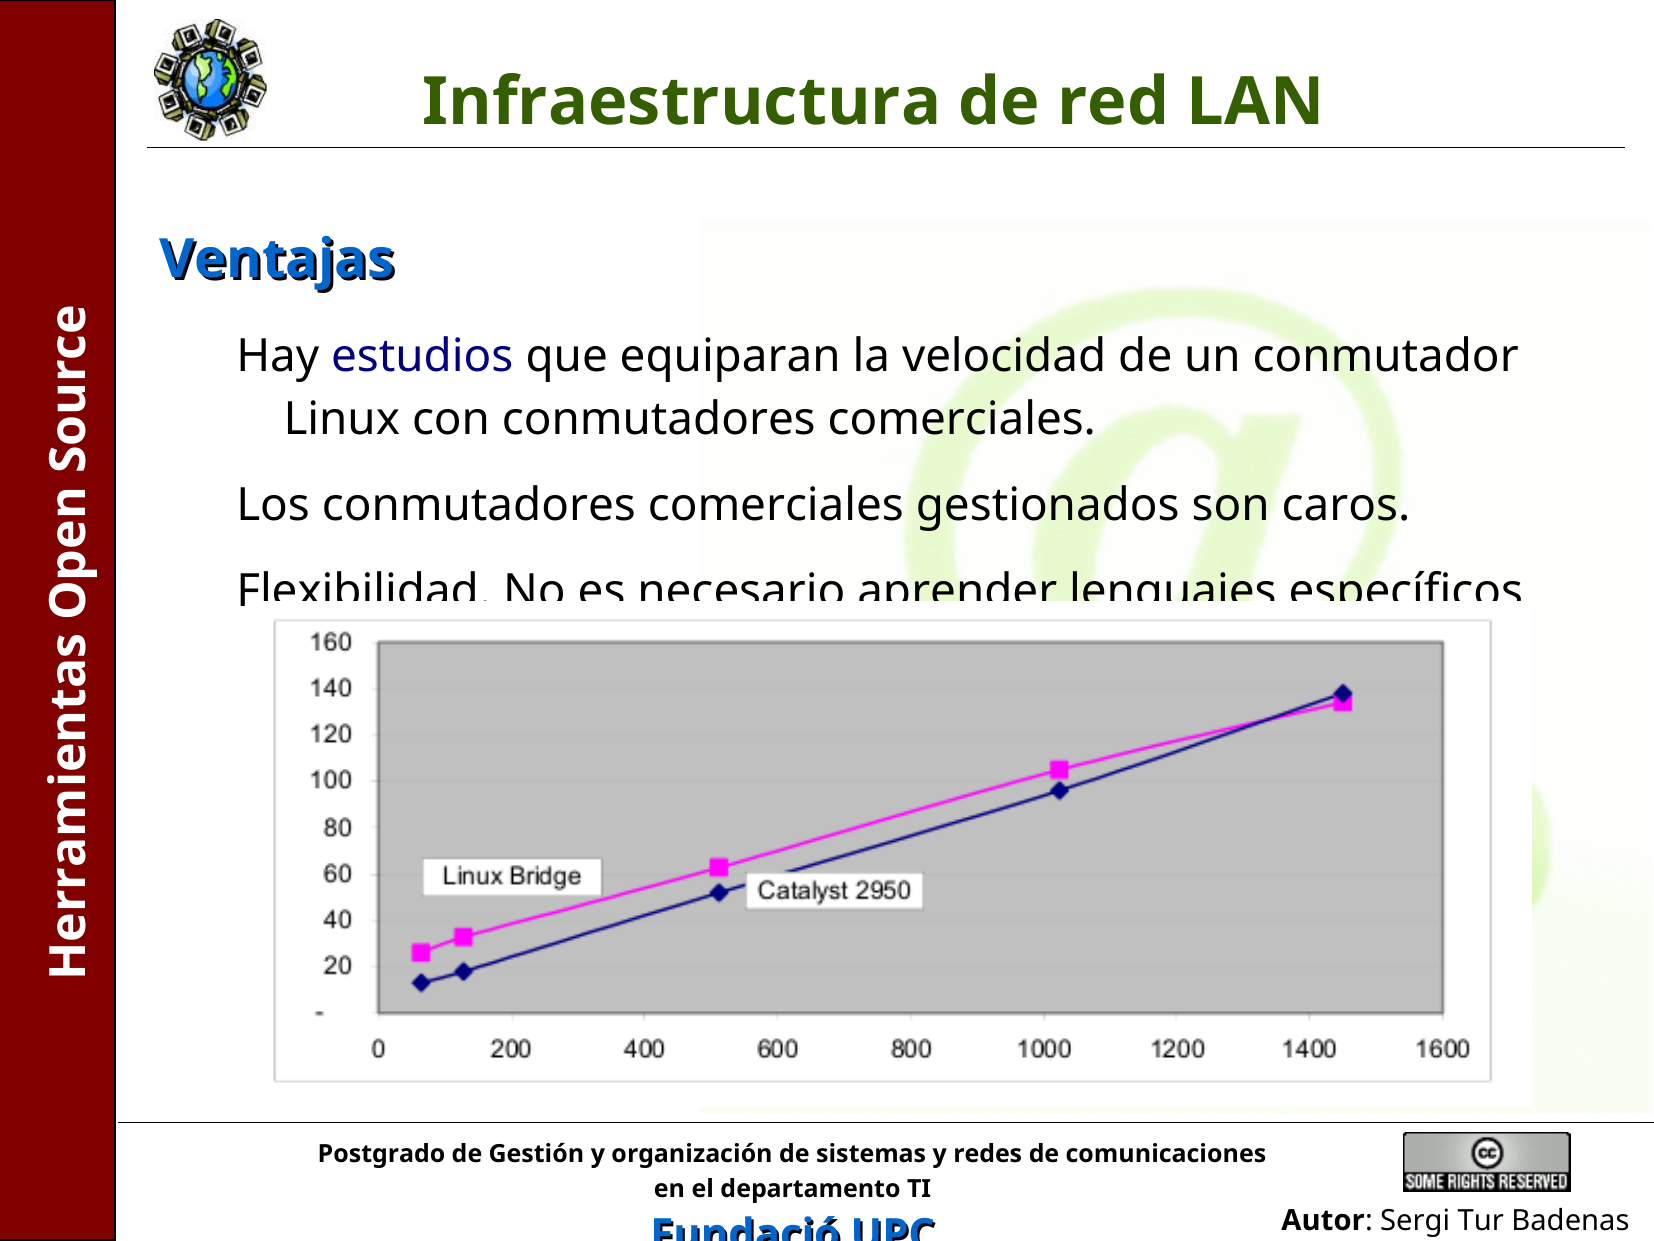

# Infraestructura de red LAN
Ventajas
Hay estudios que equiparan la velocidad de un conmutador Linux con conmutadores comerciales.
Los conmutadores comerciales gestionados son caros.
Flexibilidad. No es necesario aprender lenguajes específicos (Cisco IOS)